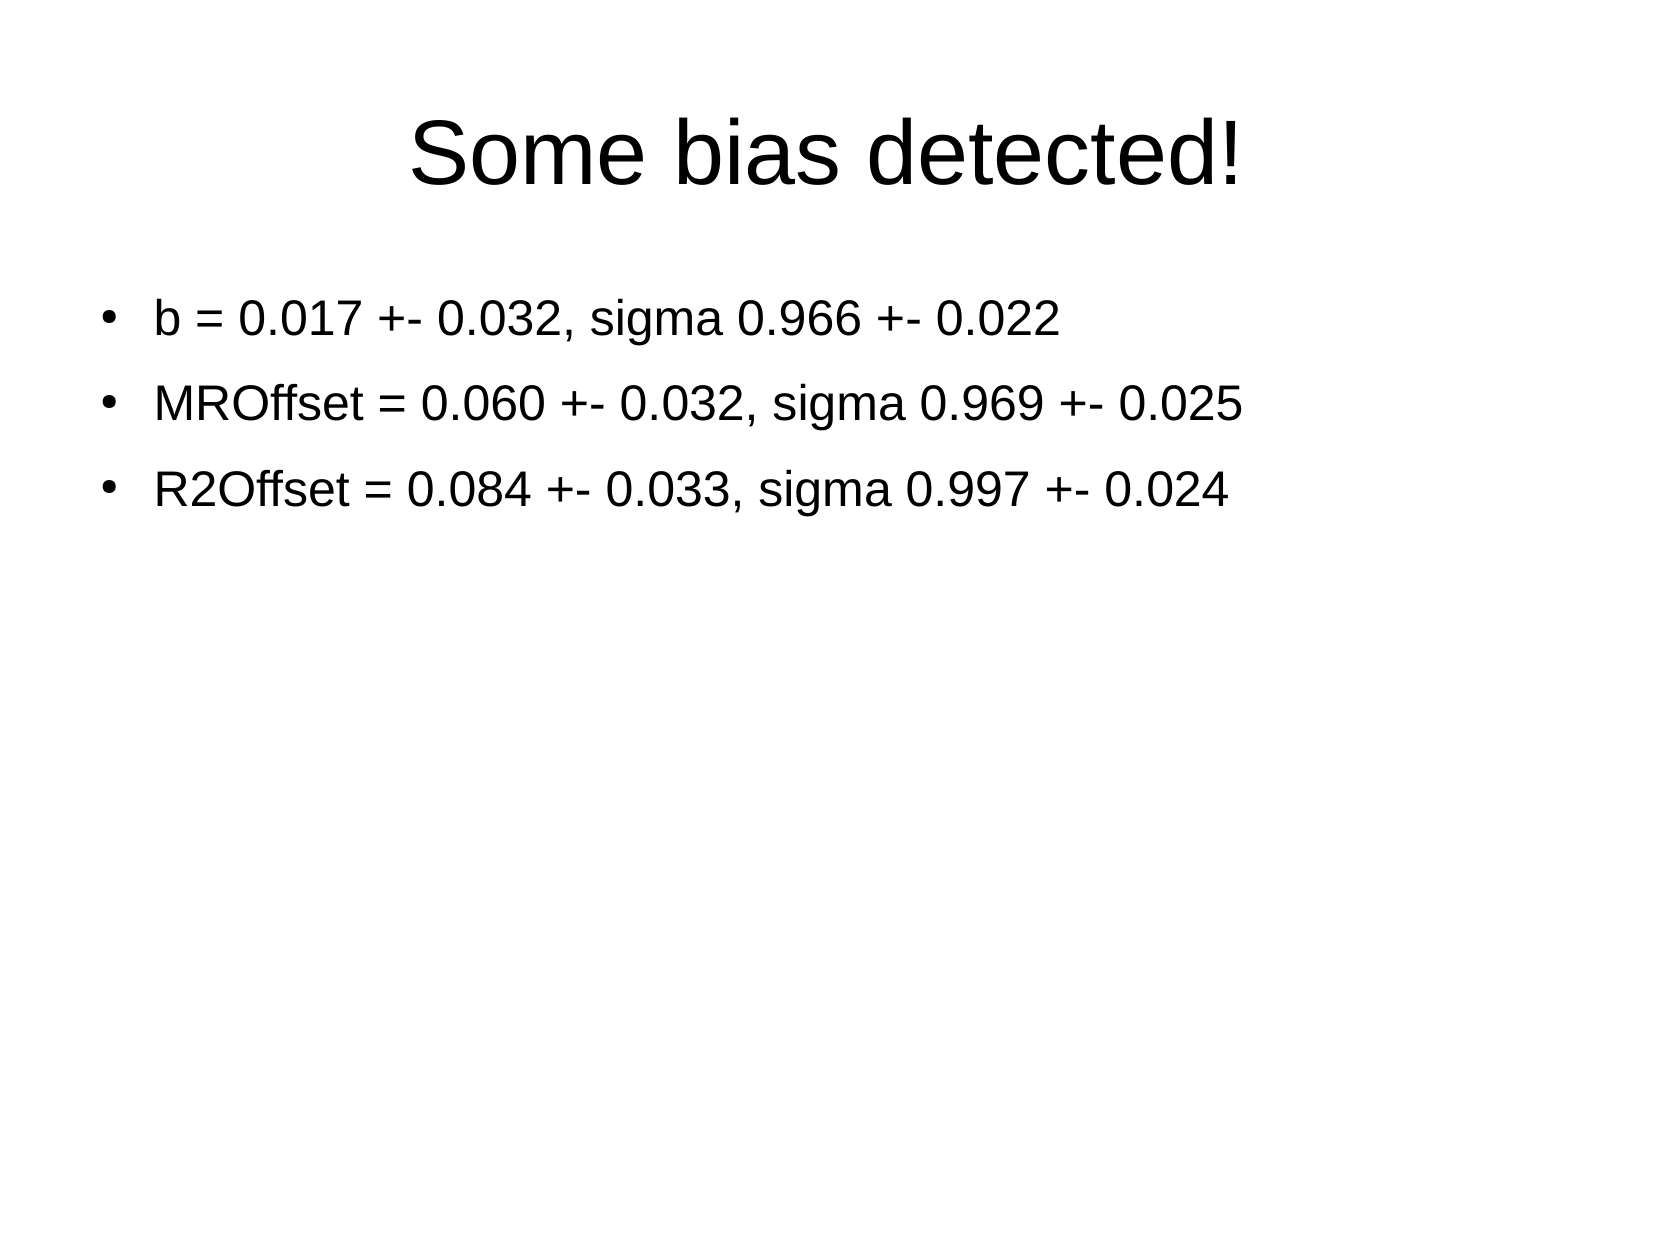

# Some bias detected!
b = 0.017 +- 0.032, sigma 0.966 +- 0.022
MROffset = 0.060 +- 0.032, sigma 0.969 +- 0.025
R2Offset = 0.084 +- 0.033, sigma 0.997 +- 0.024